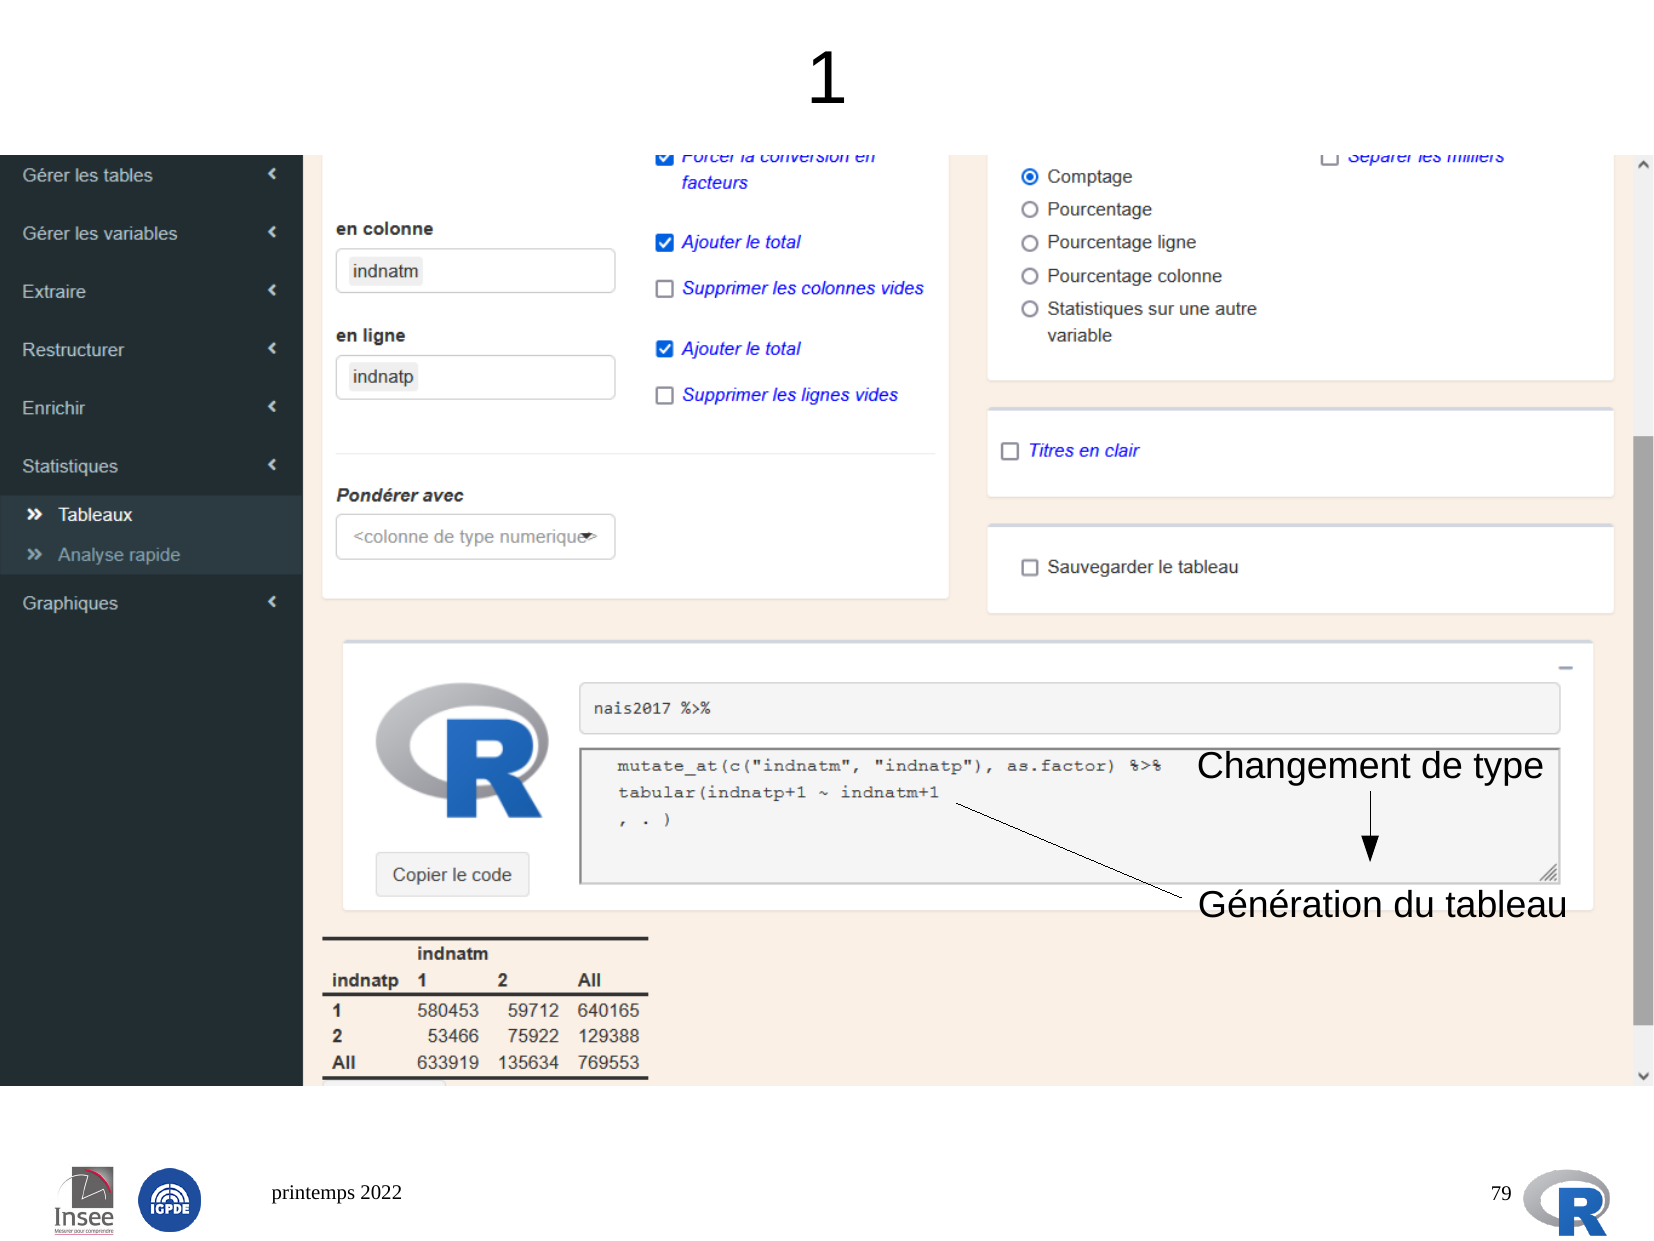

# 1
Changement de type
Génération du tableau
printemps 2022
79